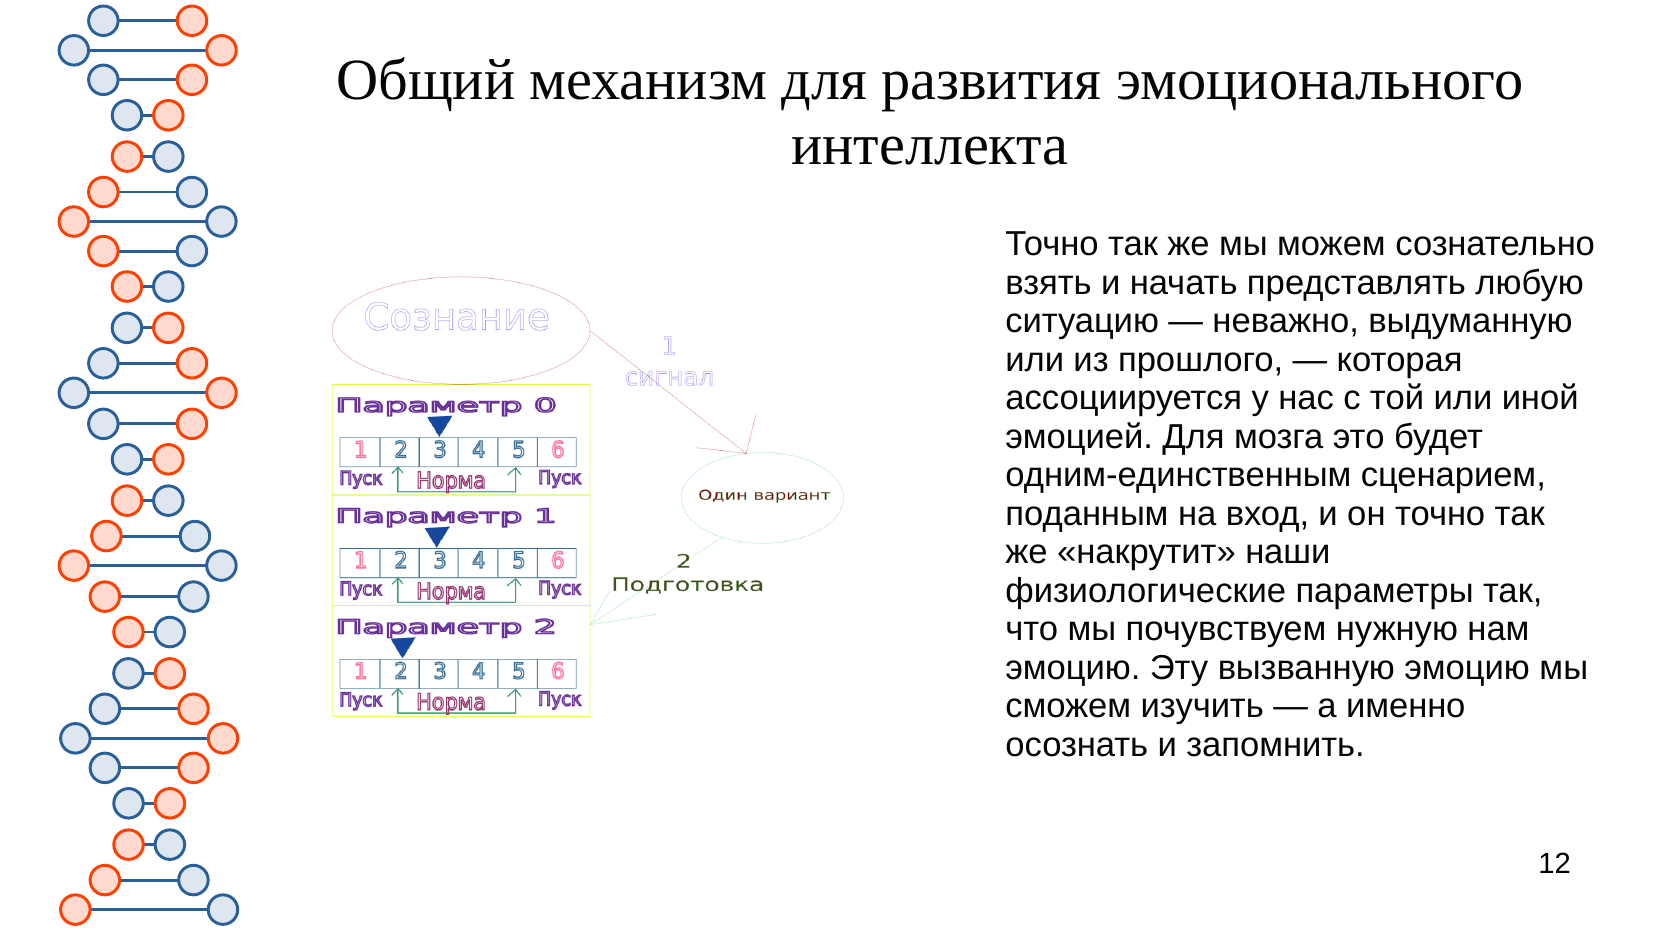

# Общий механизм для развития эмоционального интеллекта
Точно так же мы можем сознательно взять и начать представлять любую ситуацию — неважно, выдуманную или из прошлого, — которая ассоциируется у нас с той или иной эмоцией. Для мозга это будет одним-единственным сценарием, поданным на вход, и он точно так же «накрутит» наши физиологические параметры так, что мы почувствуем нужную нам эмоцию. Эту вызванную эмоцию мы сможем изучить — а именно осознать и запомнить.
12